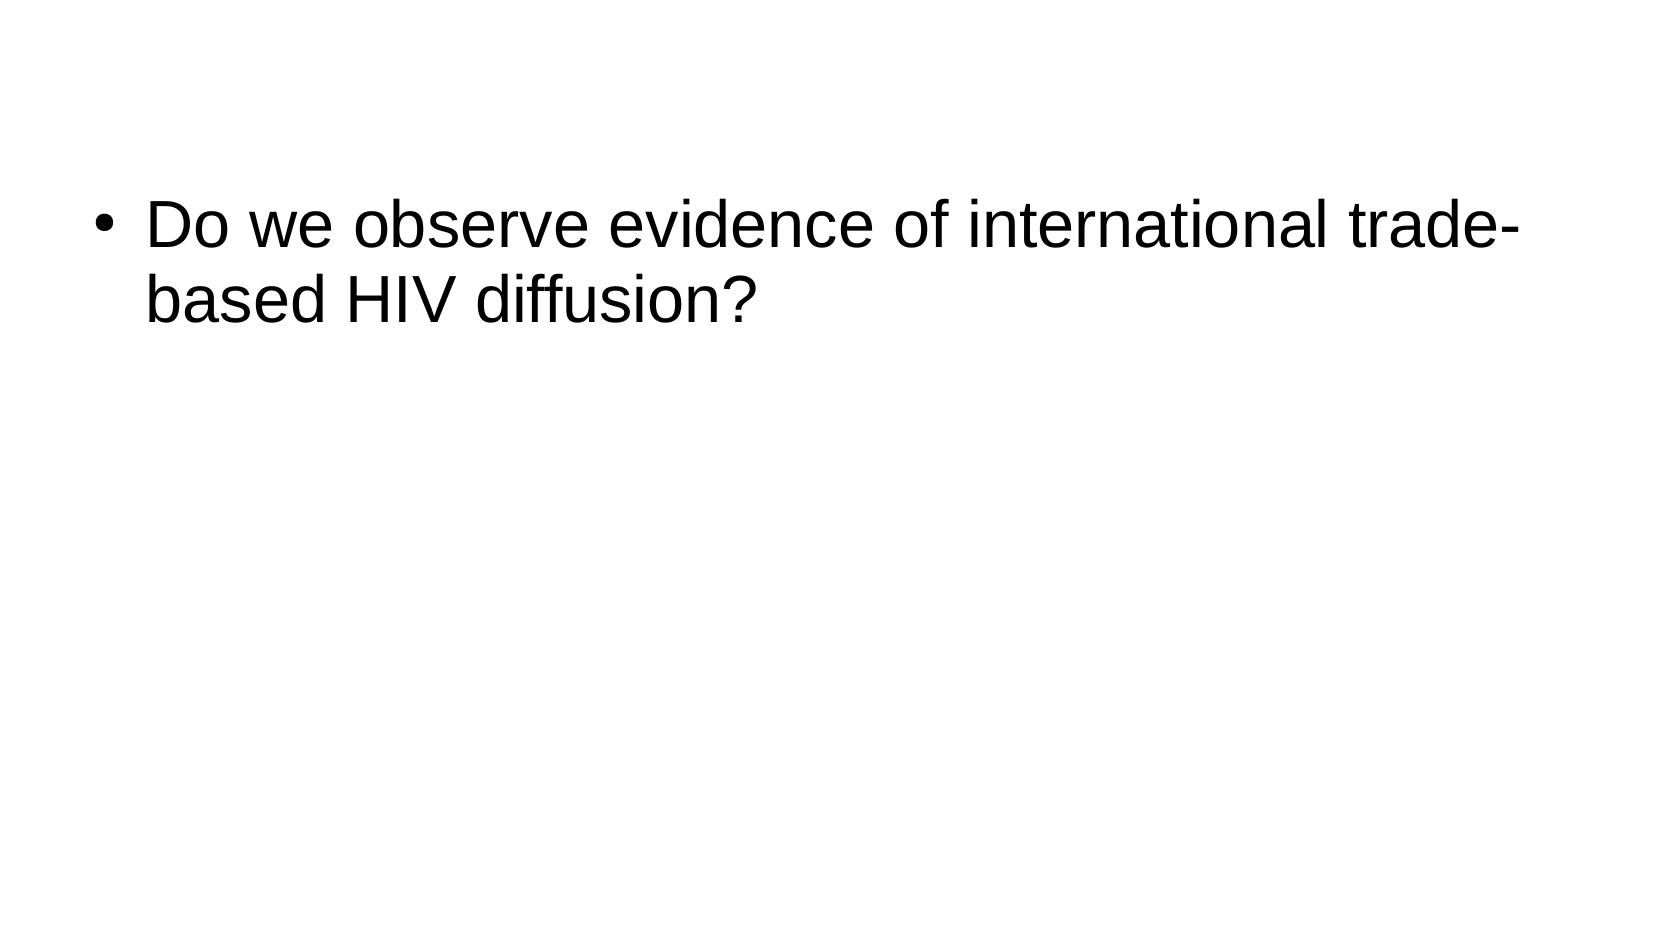

# Do we observe evidence of international trade-based HIV diffusion?